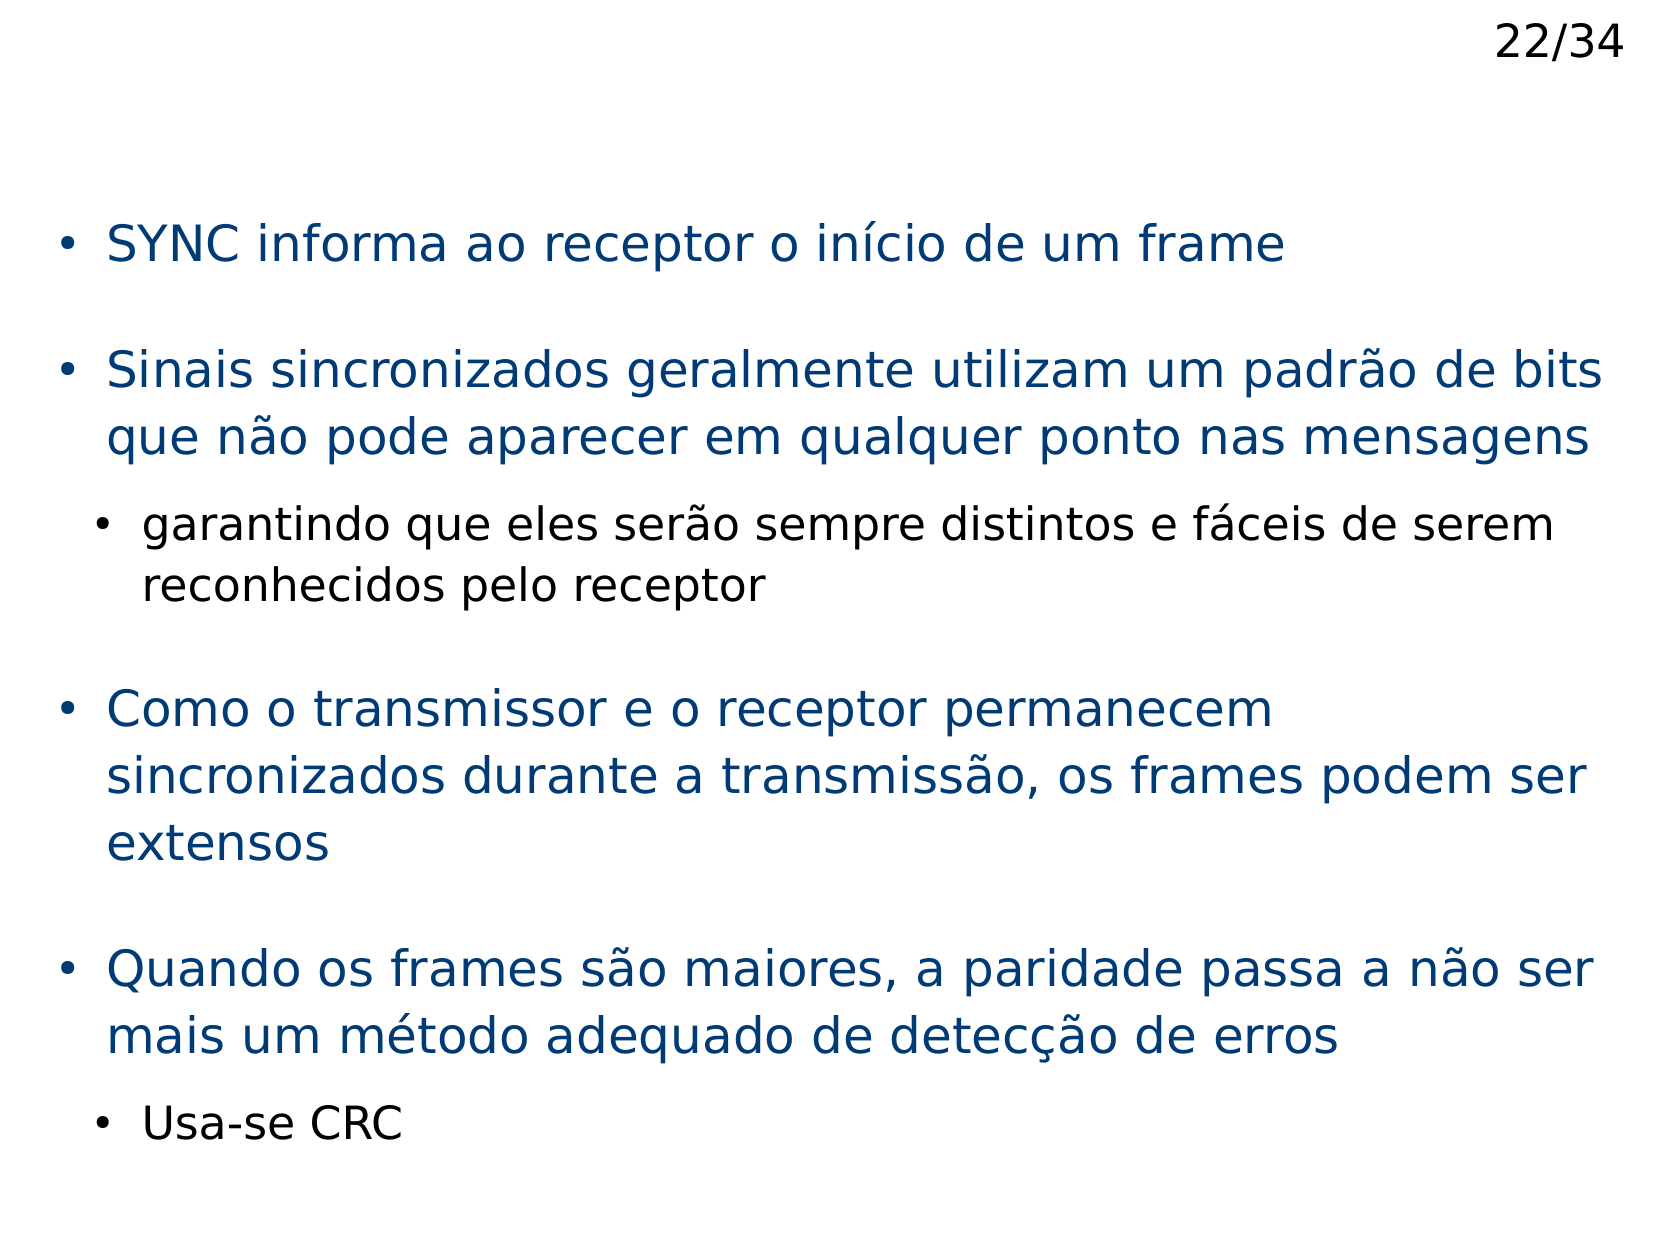

22
#
SYNC informa ao receptor o início de um frame
Sinais sincronizados geralmente utilizam um padrão de bits que não pode aparecer em qualquer ponto nas mensagens
garantindo que eles serão sempre distintos e fáceis de serem reconhecidos pelo receptor
Como o transmissor e o receptor permanecem sincronizados durante a transmissão, os frames podem ser extensos
Quando os frames são maiores, a paridade passa a não ser mais um método adequado de detecção de erros
Usa-se CRC